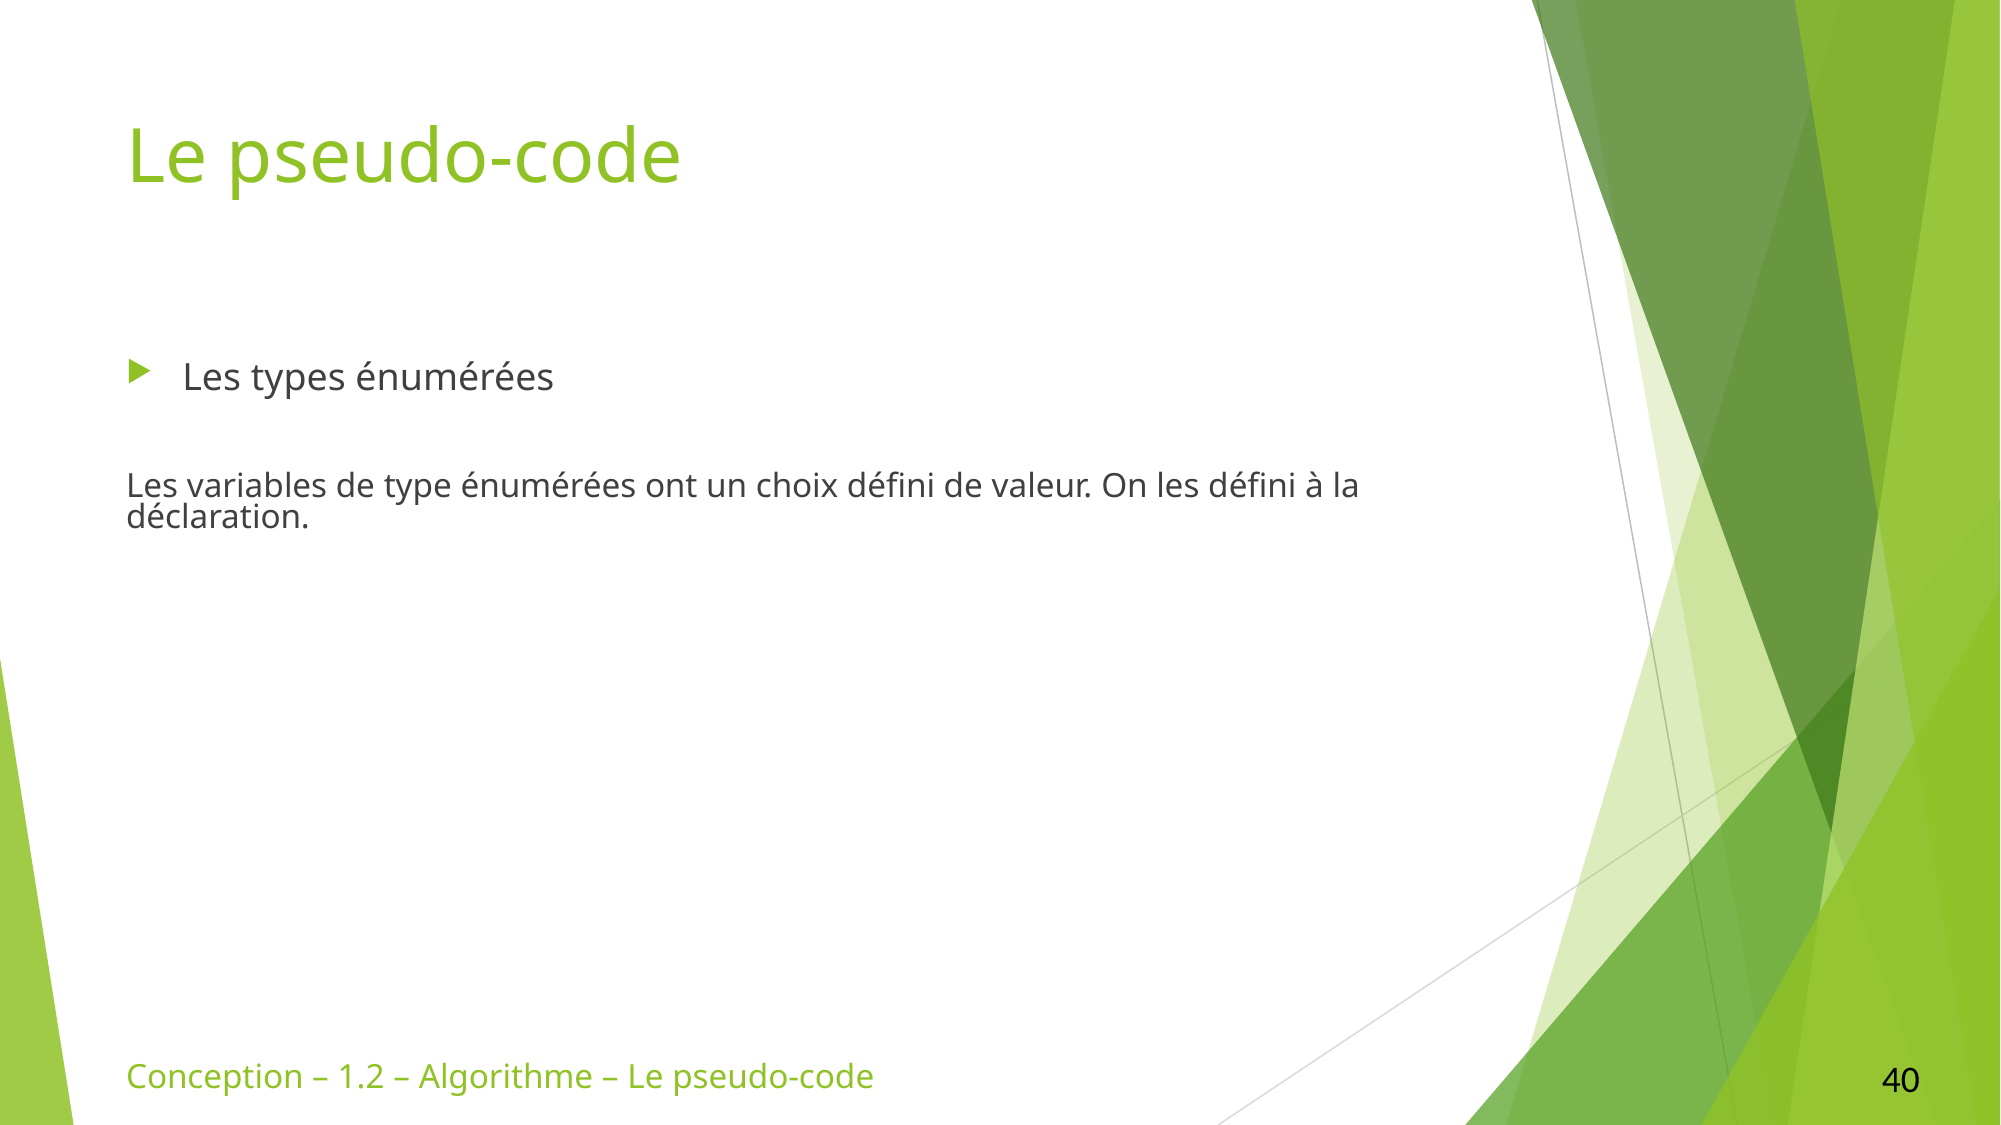

# Le pseudo-code
Les types énumérées
Les variables de type énumérées ont un choix défini de valeur. On les défini à la déclaration.
Conception – 1.2 – Algorithme – Le pseudo-code